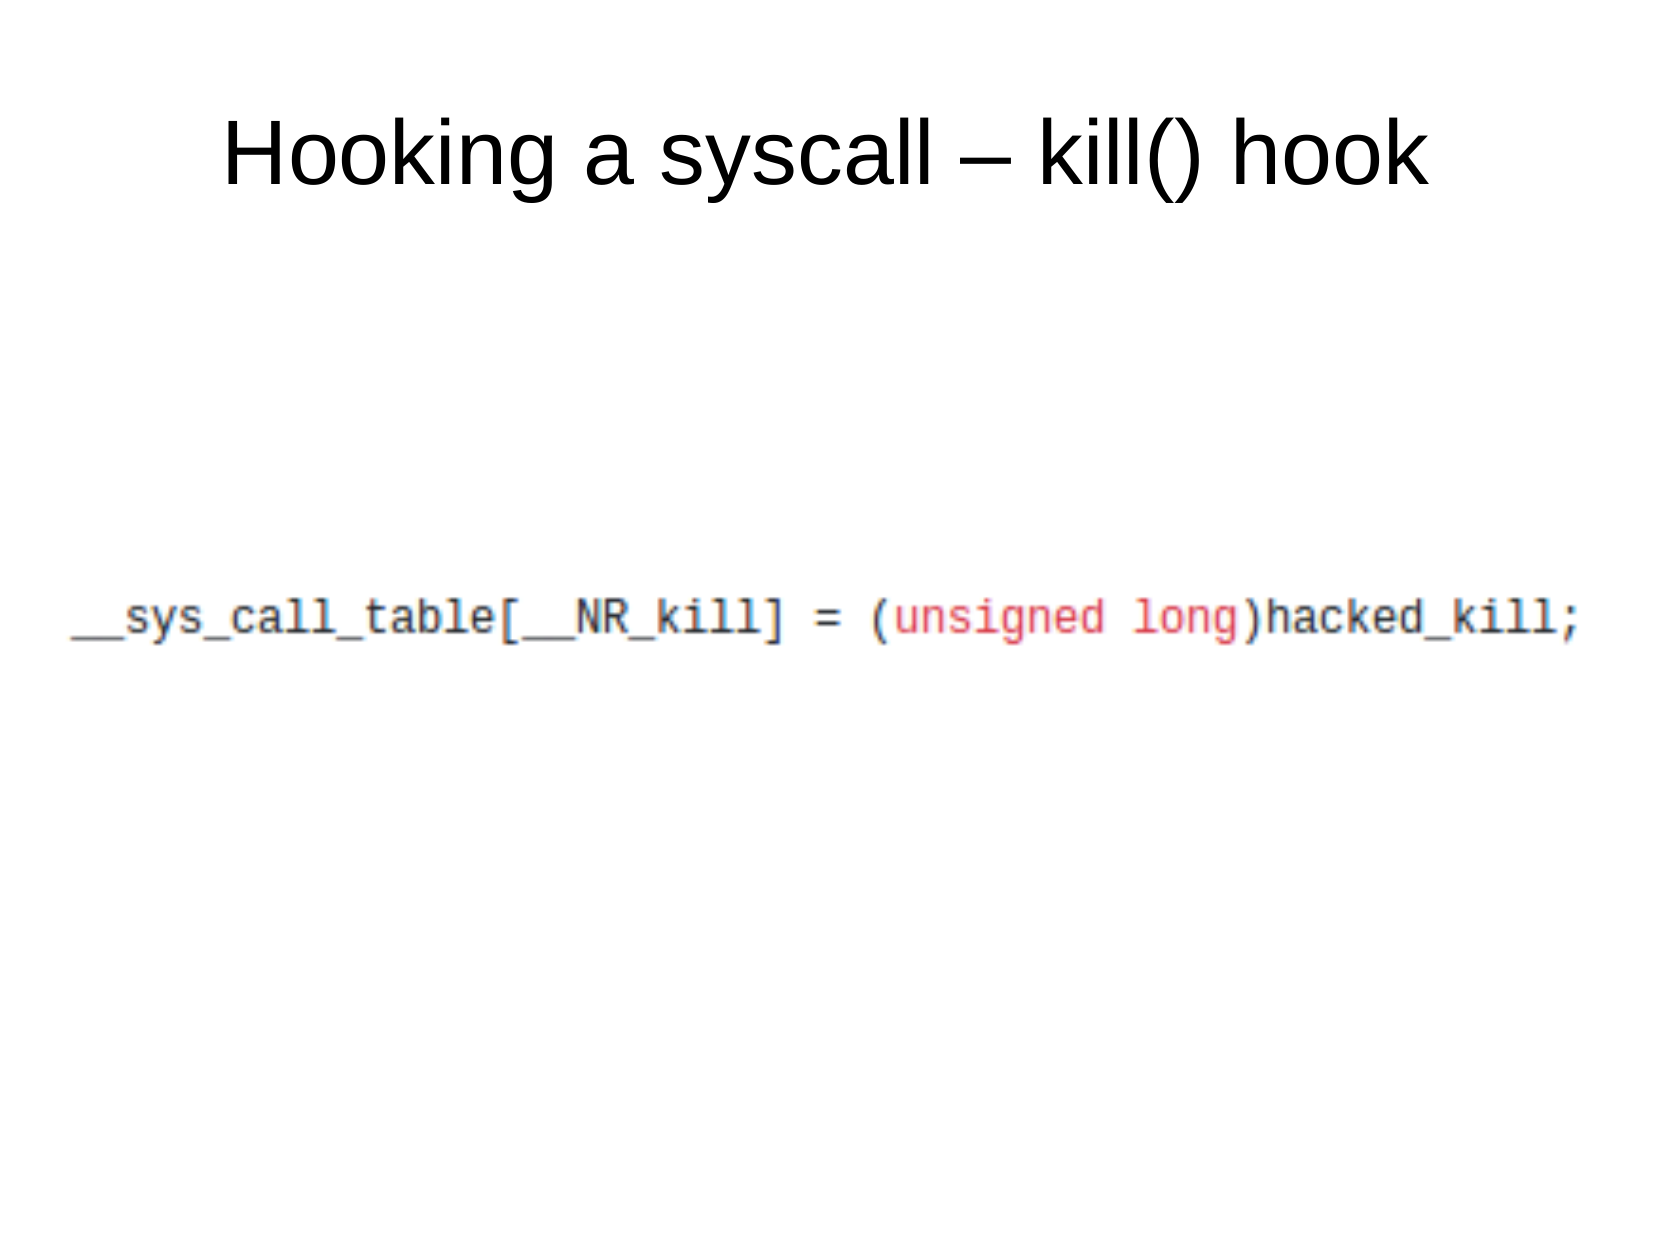

# Hooking a syscall – kill() hook